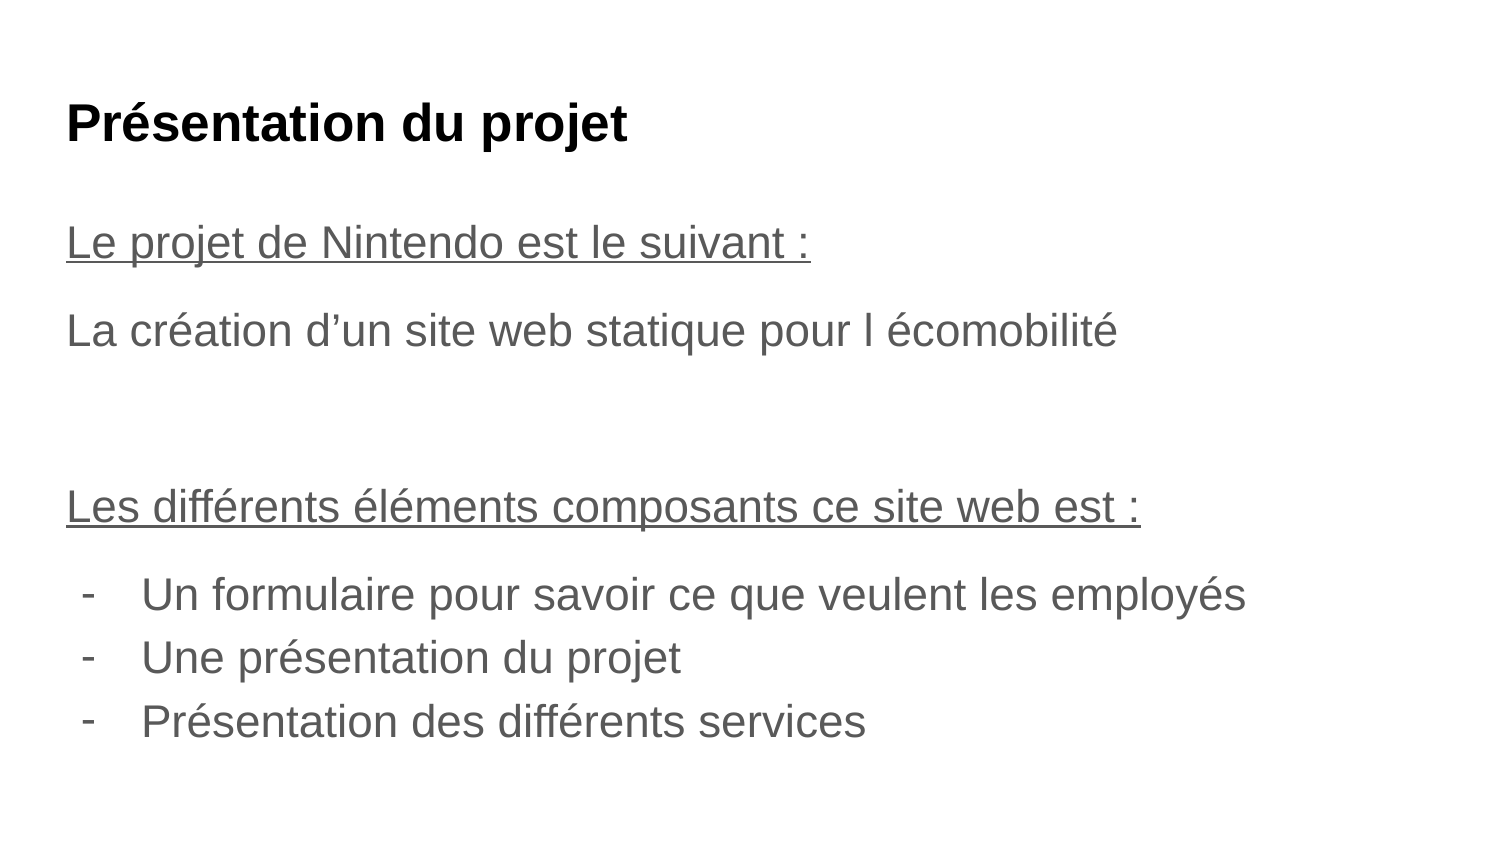

# Présentation du projet
Le projet de Nintendo est le suivant :
La création d’un site web statique pour l écomobilité
Les différents éléments composants ce site web est :
Un formulaire pour savoir ce que veulent les employés
Une présentation du projet
Présentation des différents services